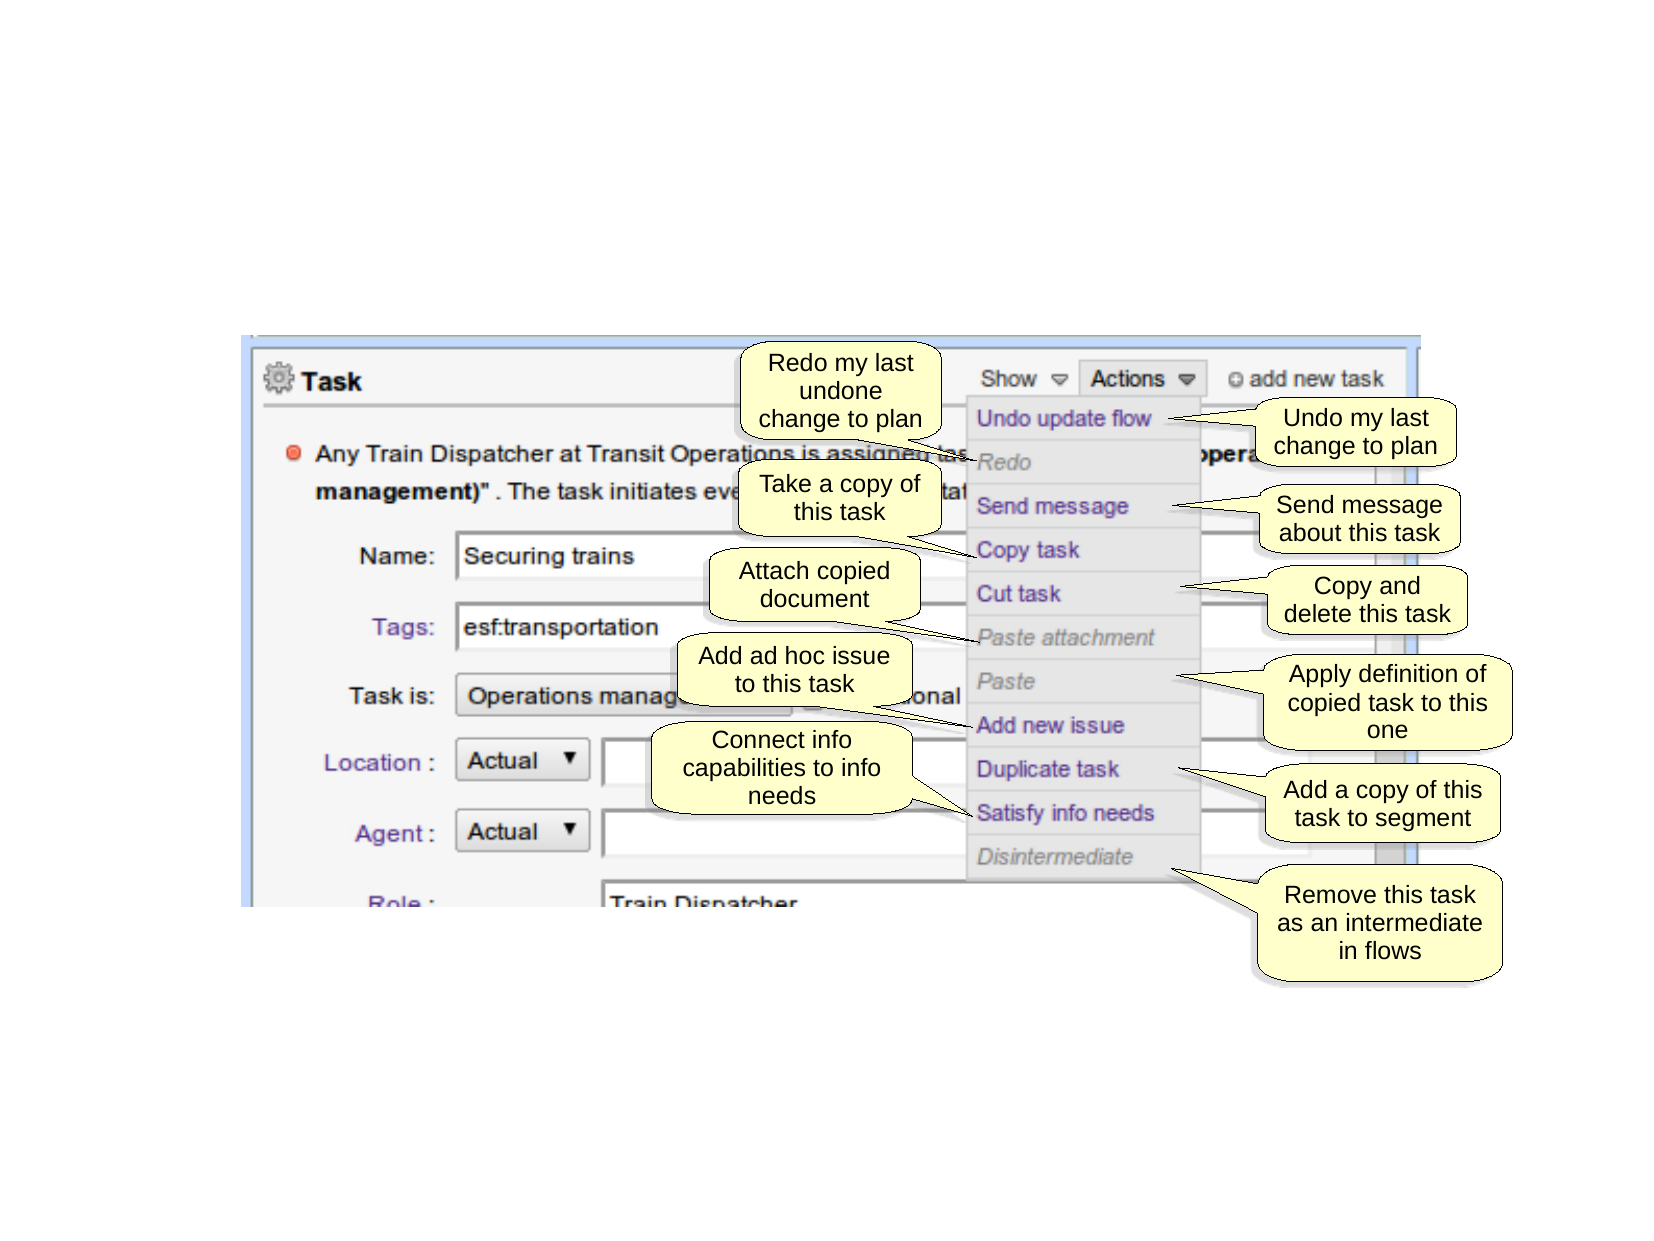

Redo my last undone change to plan
Undo my last change to plan
Take a copy of this task
Send message about this task
Attach copied document
Copy and delete this task
Add ad hoc issue to this task
Apply definition of copied task to this one
Connect info capabilities to info needs
Add a copy of this task to segment
Remove this task as an intermediate in flows